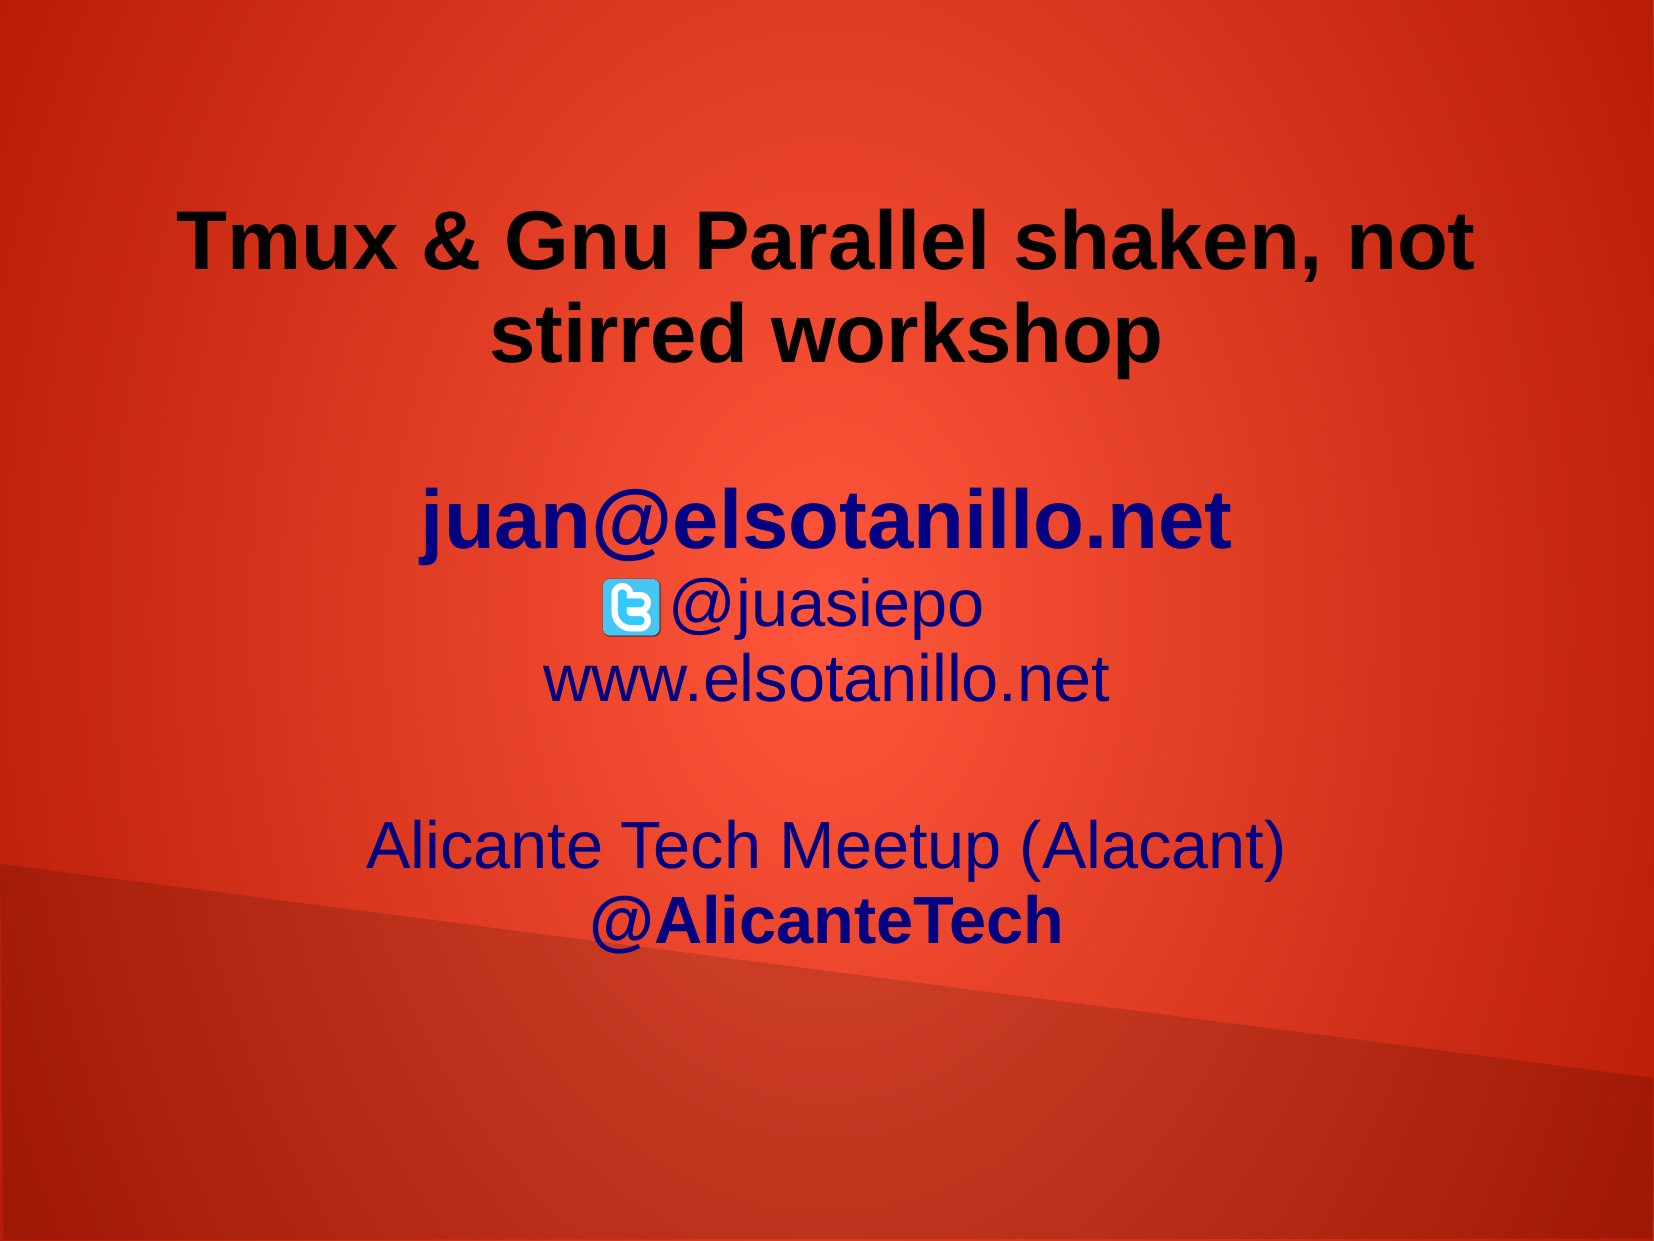

# Tmux & Gnu Parallel shaken, not stirred workshop
juan@elsotanillo.net
@juasiepo
www.elsotanillo.net
Alicante Tech Meetup (Alacant)
@AlicanteTech